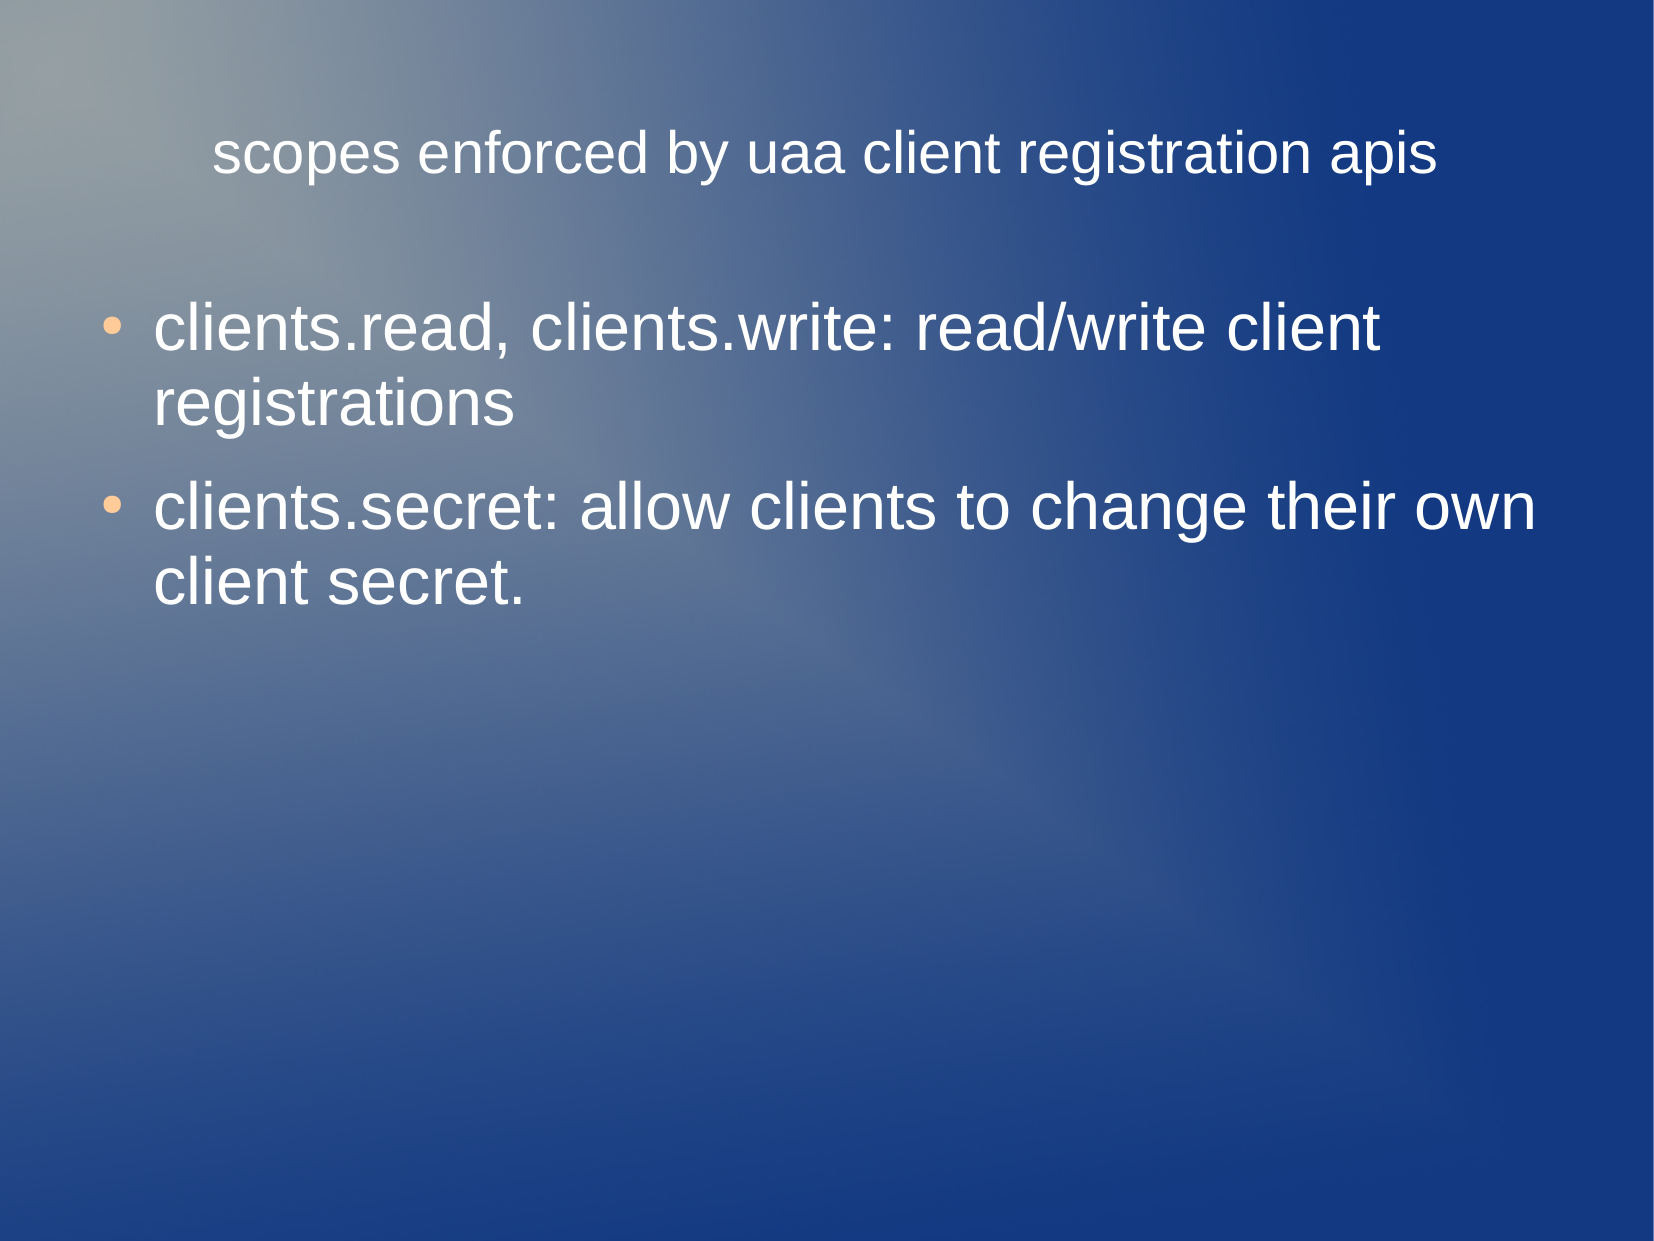

# scopes enforced by uaa client registration apis
clients.read, clients.write: read/write client registrations
clients.secret: allow clients to change their own client secret.